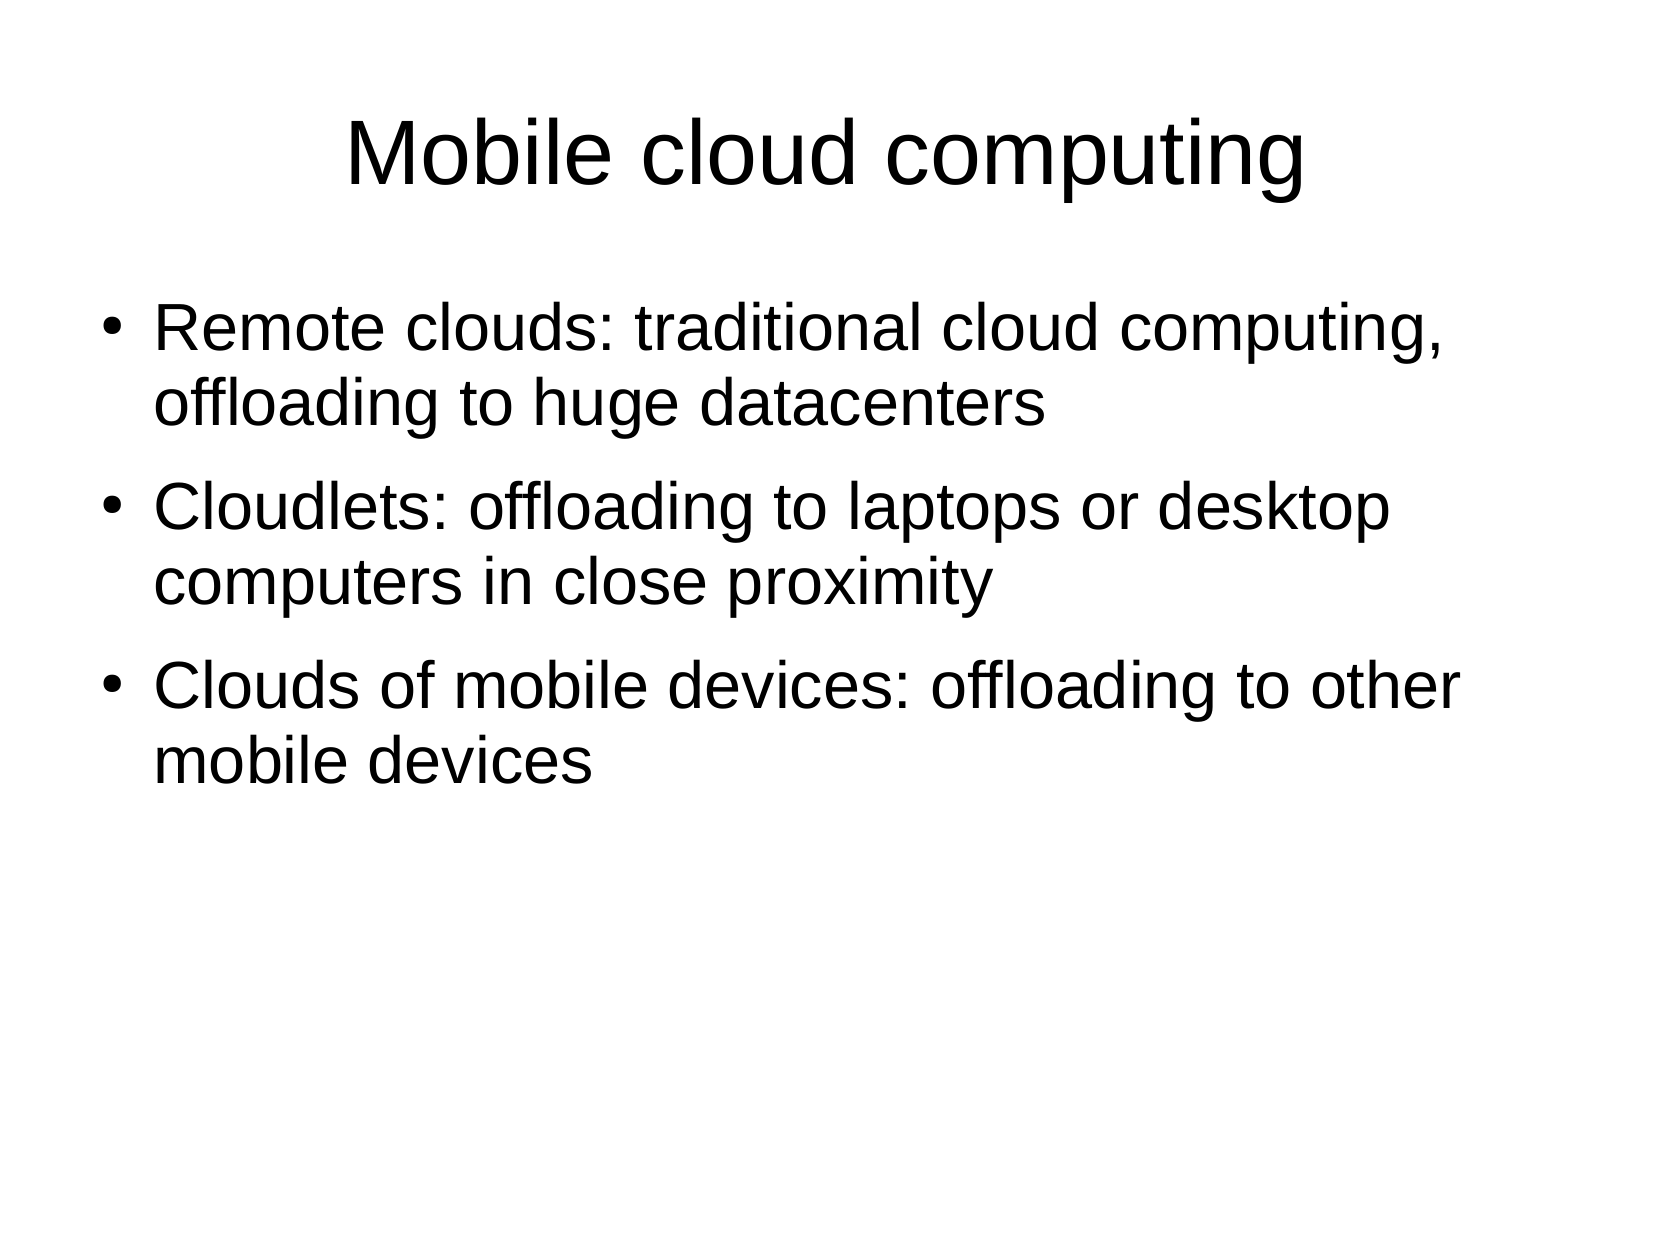

# Mobile cloud computing
Remote clouds: traditional cloud computing, offloading to huge datacenters
Cloudlets: offloading to laptops or desktop computers in close proximity
Clouds of mobile devices: offloading to other mobile devices